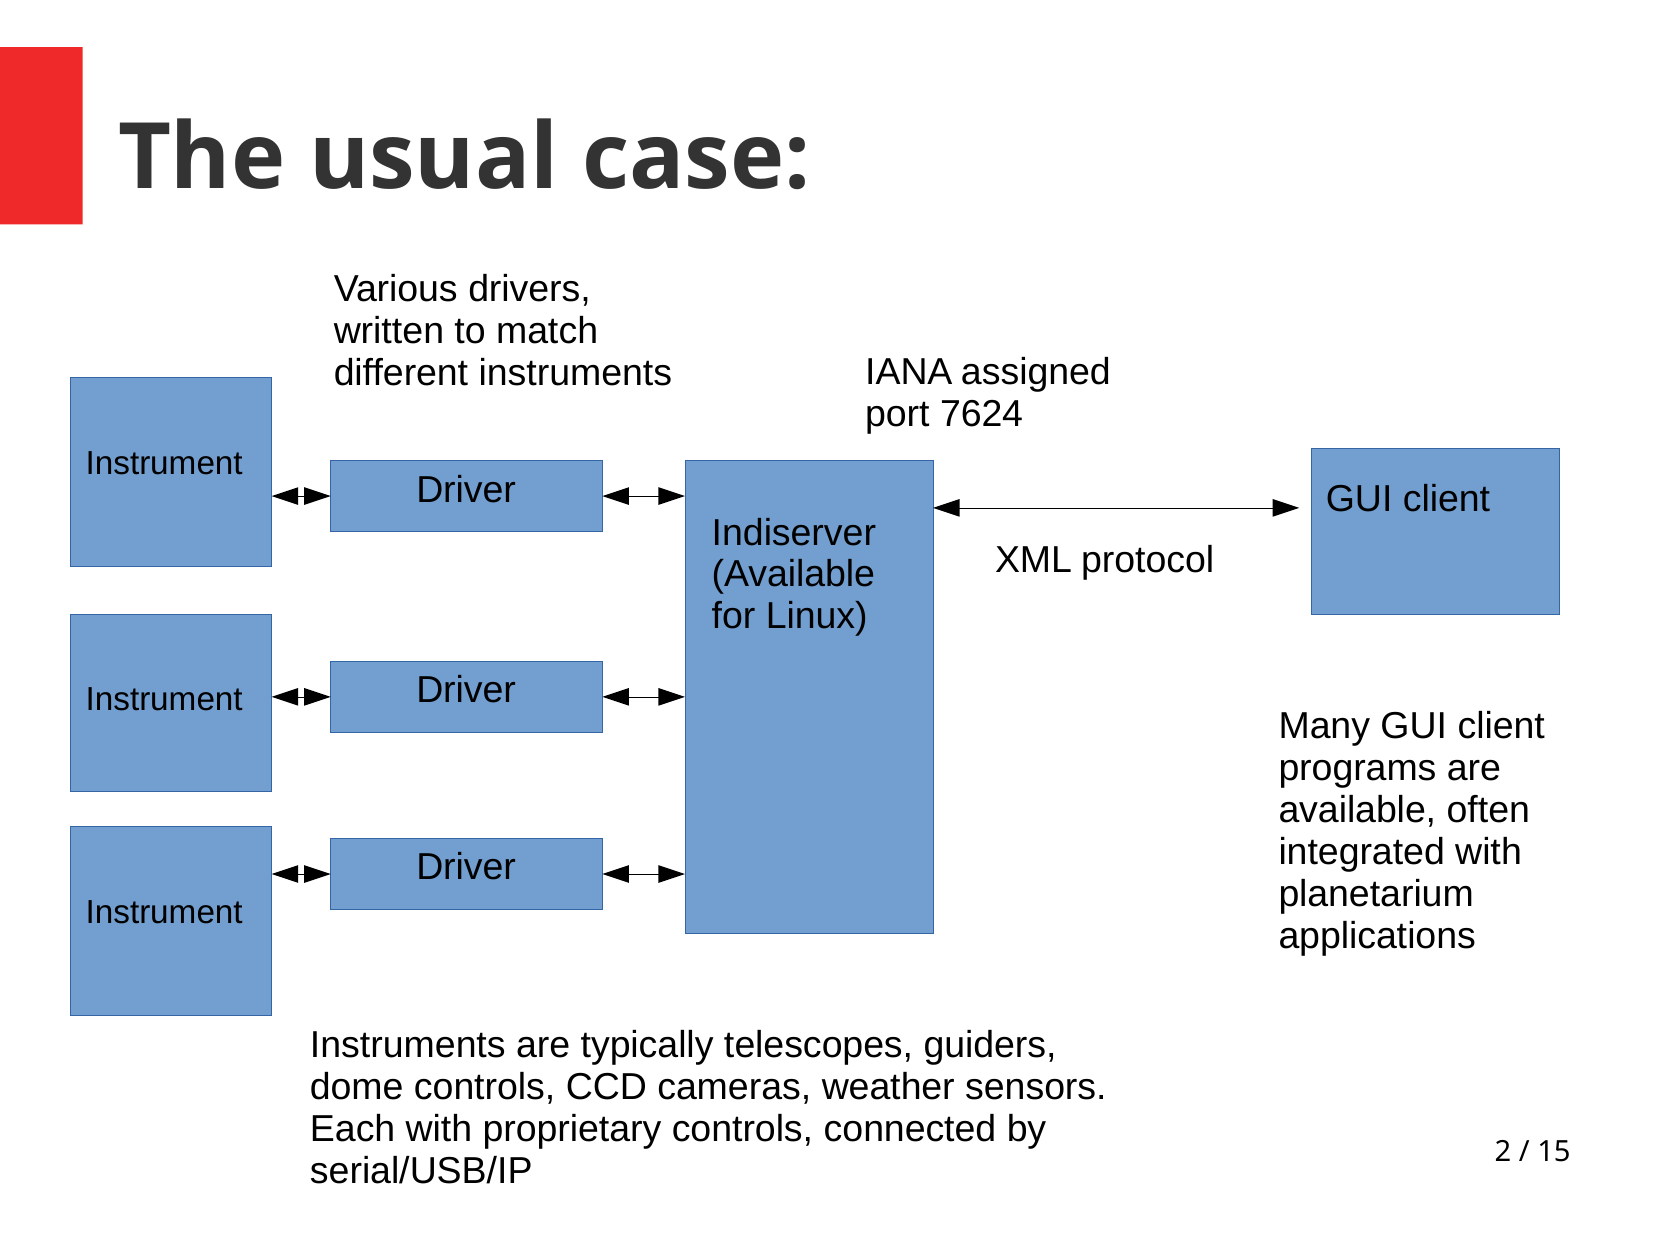

# The usual case:
Various drivers, written to match different instruments
IANA assigned port 7624
Instrument
Driver
GUI client
Indiserver (Available for Linux)
XML protocol
Driver
Instrument
Many GUI client programs are available, often integrated with planetarium applications
Driver
Instrument
Instruments are typically telescopes, guiders, dome controls, CCD cameras, weather sensors. Each with proprietary controls, connected by serial/USB/IP
2